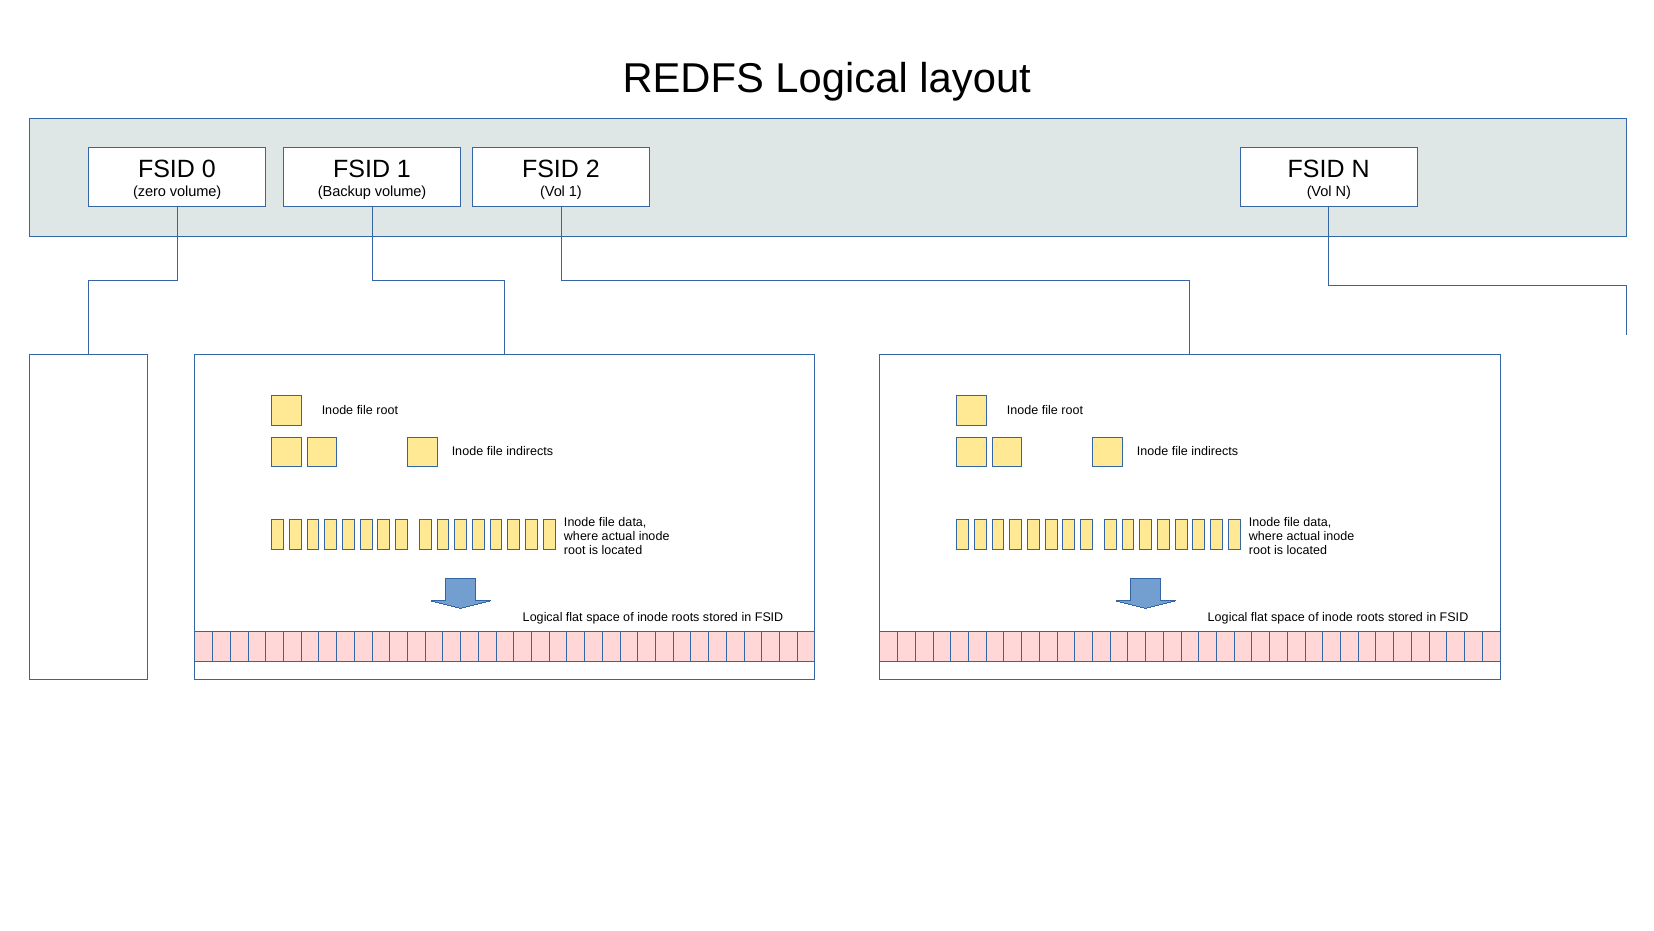

# REDFS Logical layout
FSID 0
(zero volume)
FSID 1
(Backup volume)
FSID 2
(Vol 1)
FSID N
(Vol N)
Inode file root
Inode file root
Inode file indirects
Inode file indirects
Inode file data, where actual inode root is located
Inode file data, where actual inode root is located
Logical flat space of inode roots stored in FSID
Logical flat space of inode roots stored in FSID